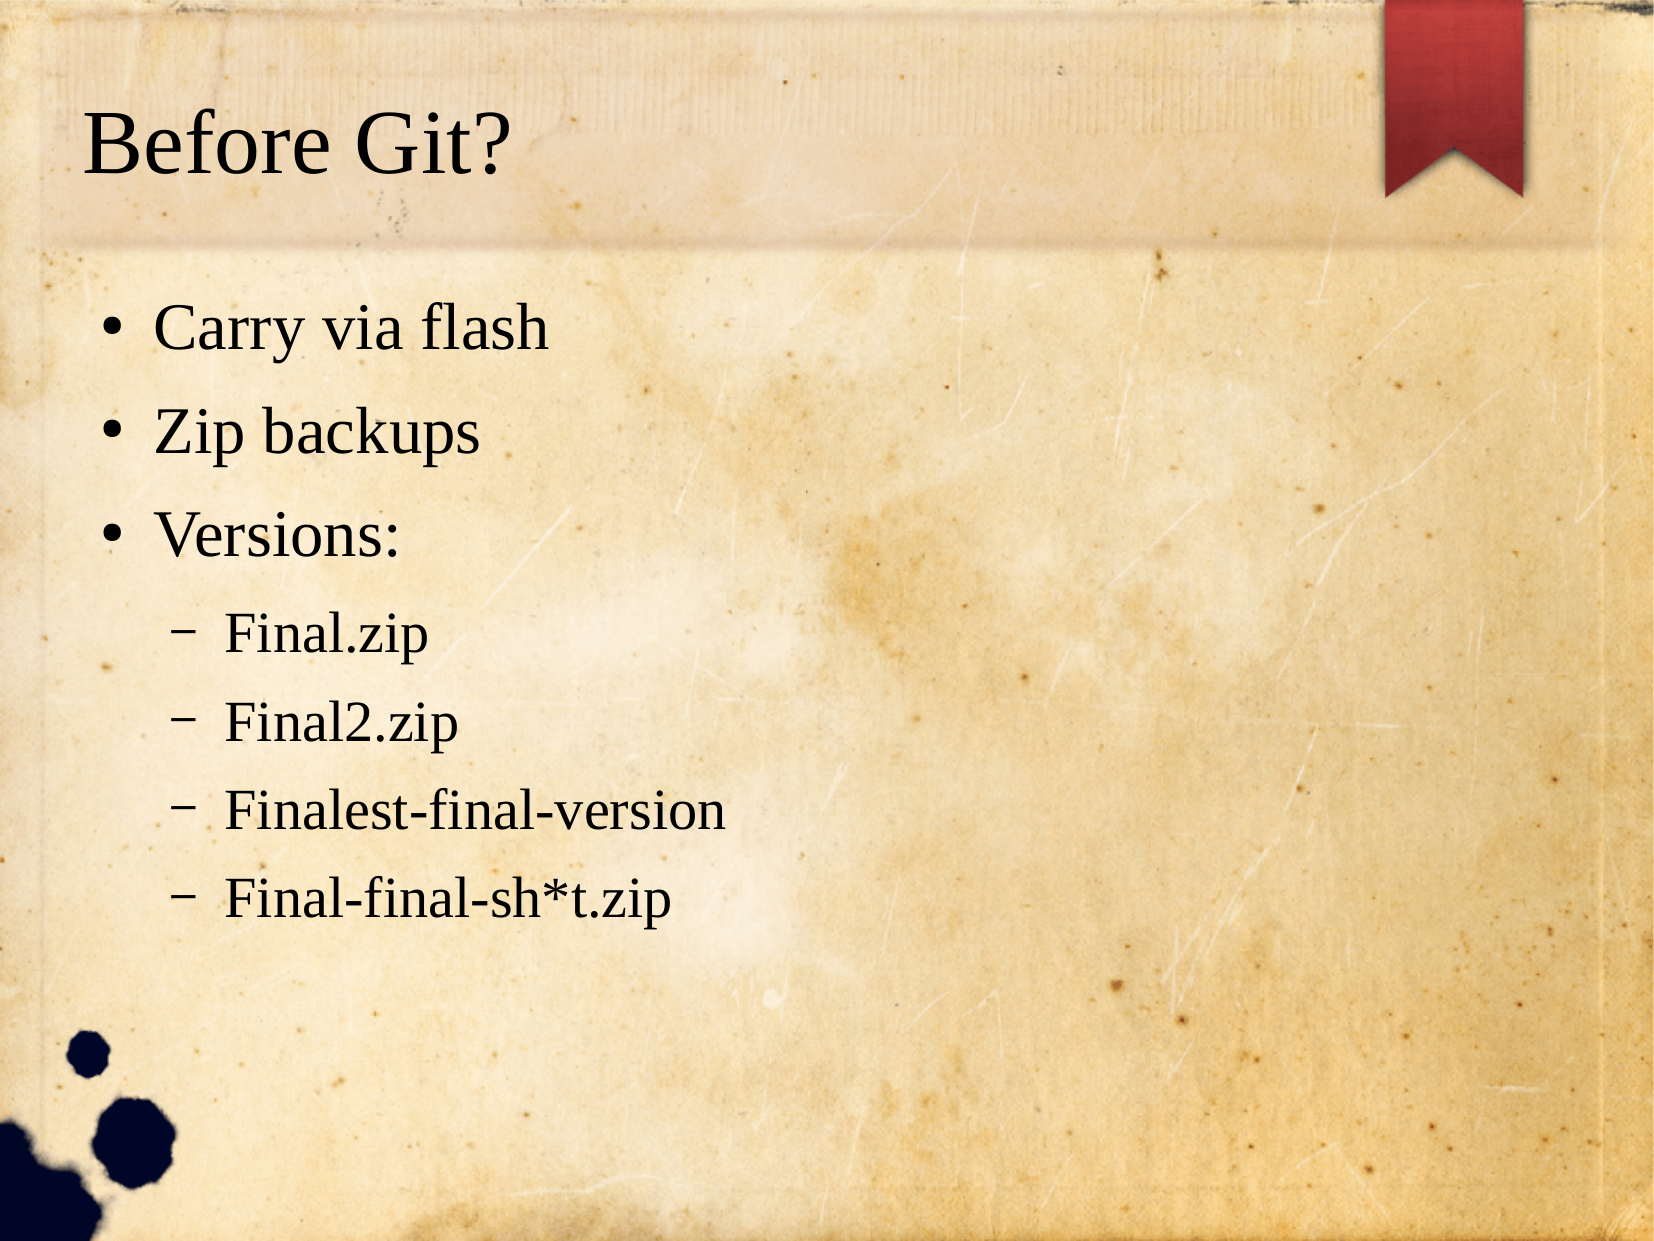

# Before Git?
Carry via flash
Zip backups
Versions:
Final.zip
Final2.zip
Finalest-final-version
Final-final-sh*t.zip